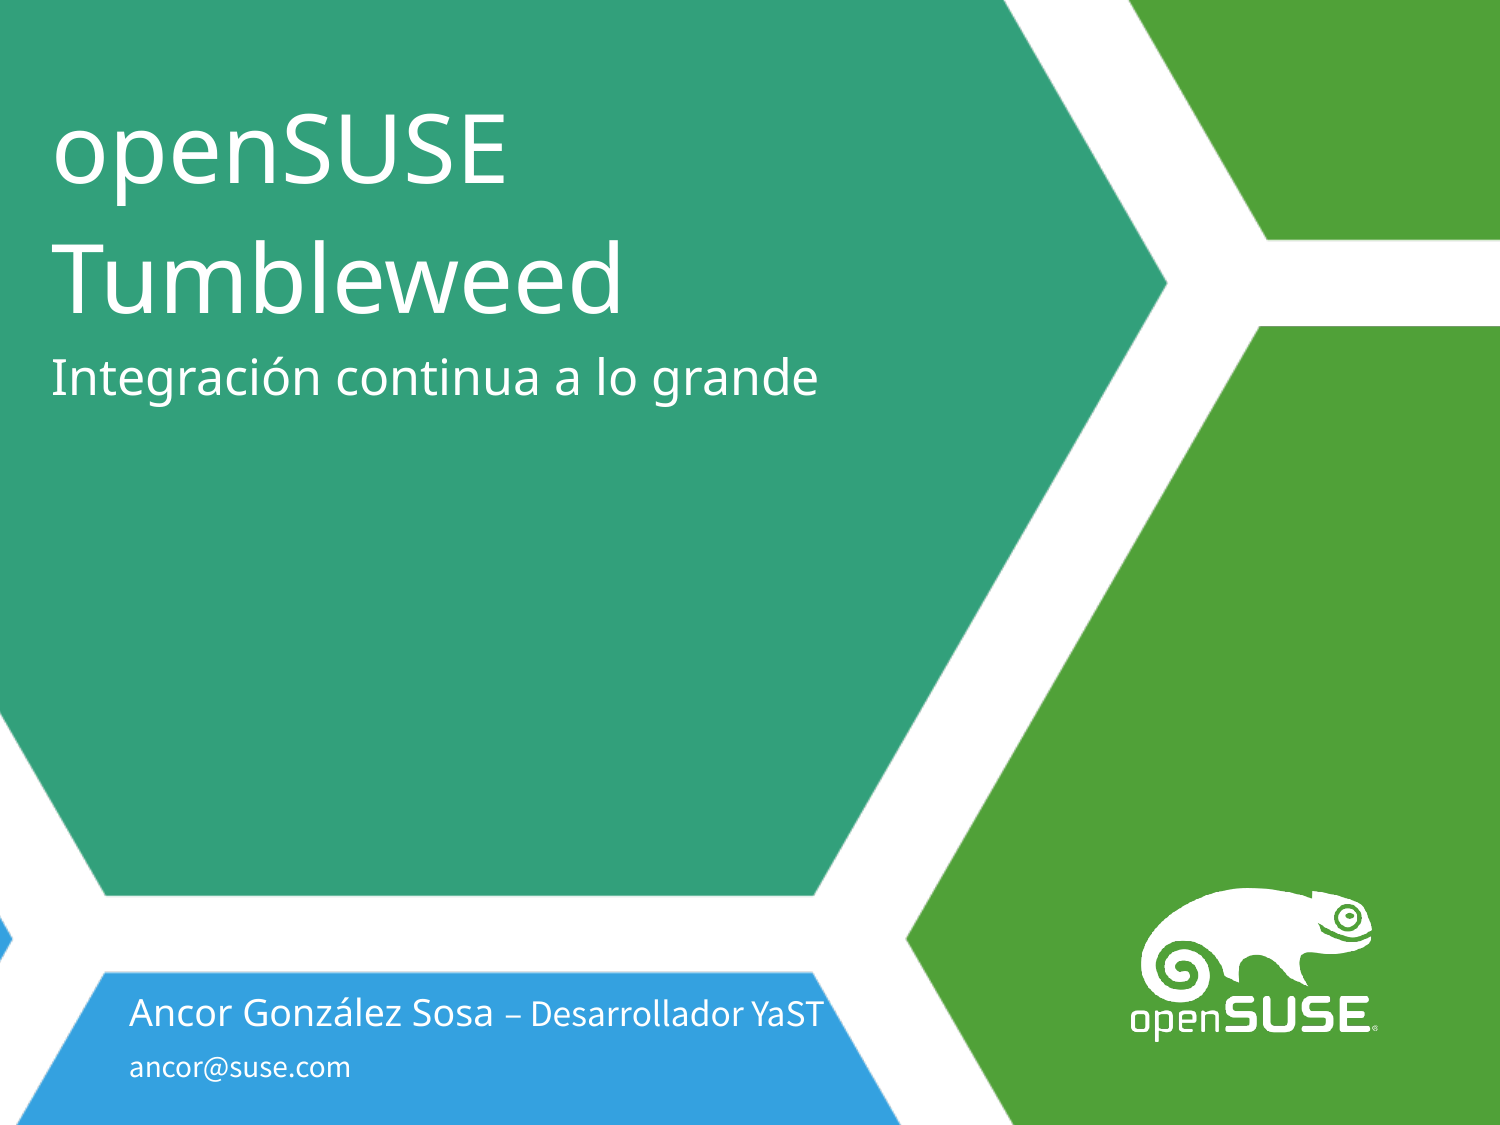

# openSUSE Tumbleweed Integración continua a lo grande
Ancor González Sosa – Desarrollador YaST
ancor@suse.com